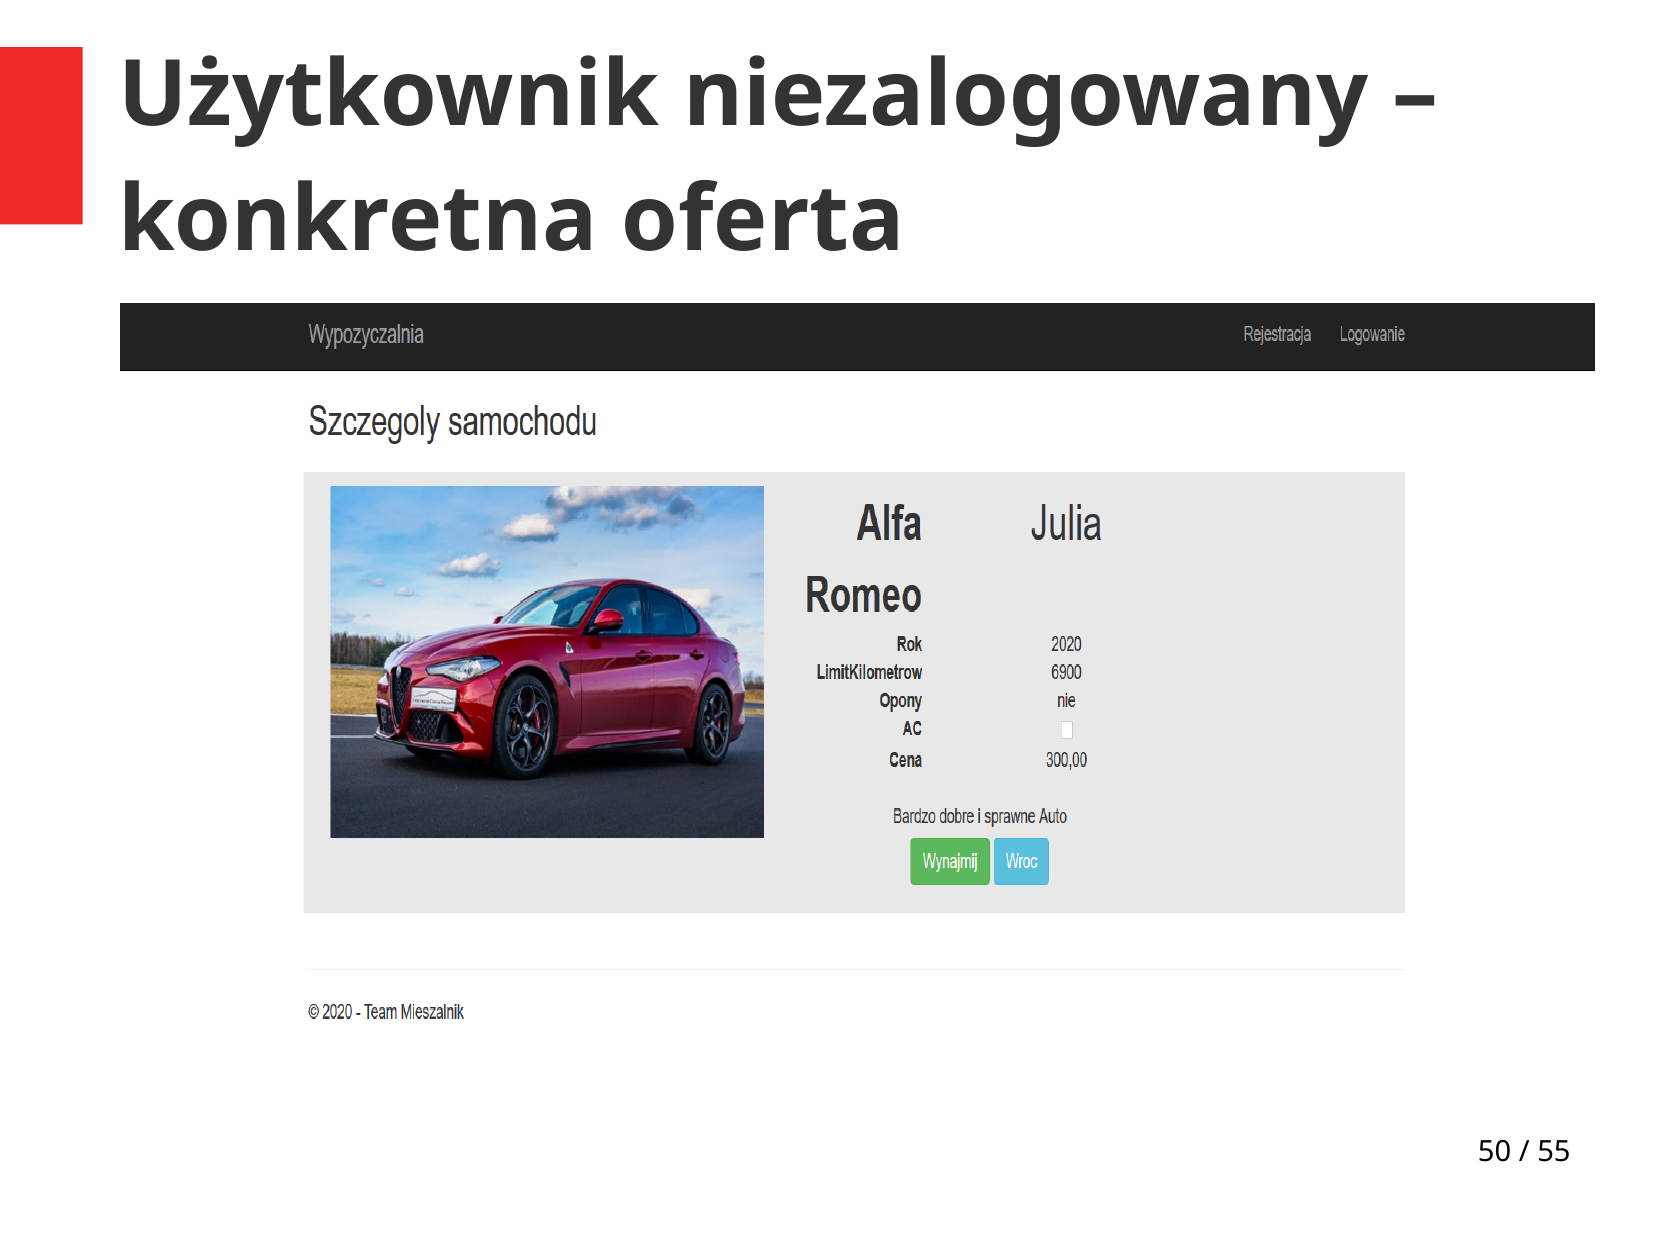

# Użytkownik niezalogowany – konkretna oferta
50